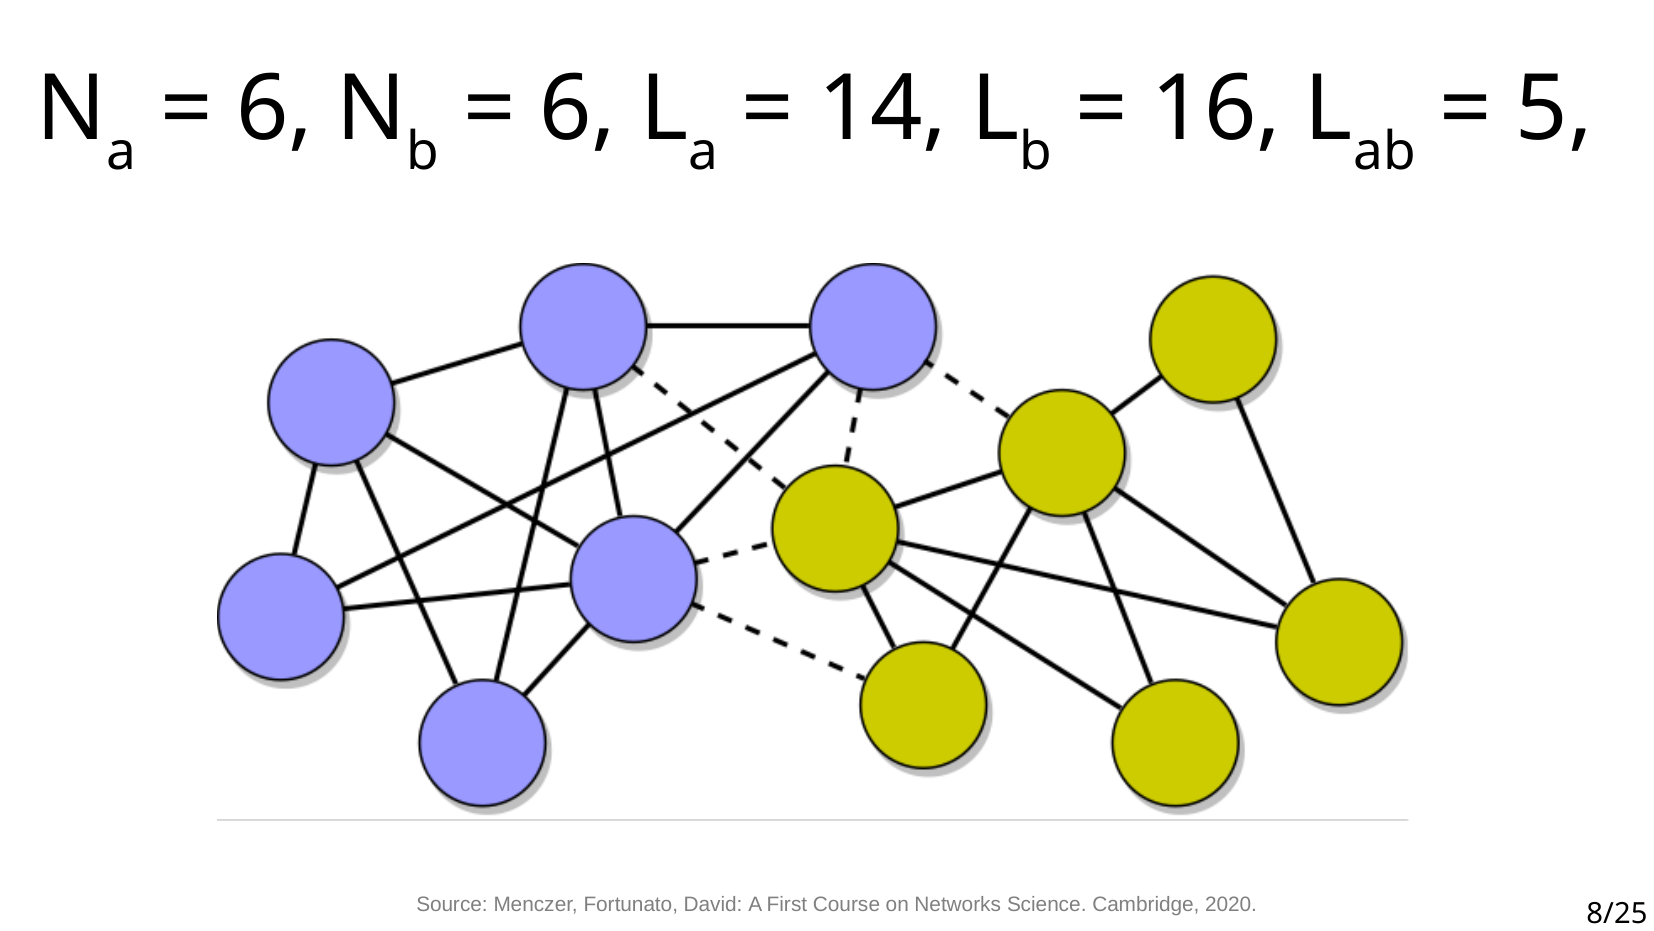

# Na = 6, Nb = 6, La = 14, Lb = 16, Lab = 5,
Source: Menczer, Fortunato, David: A First Course on Networks Science. Cambridge, 2020.
8